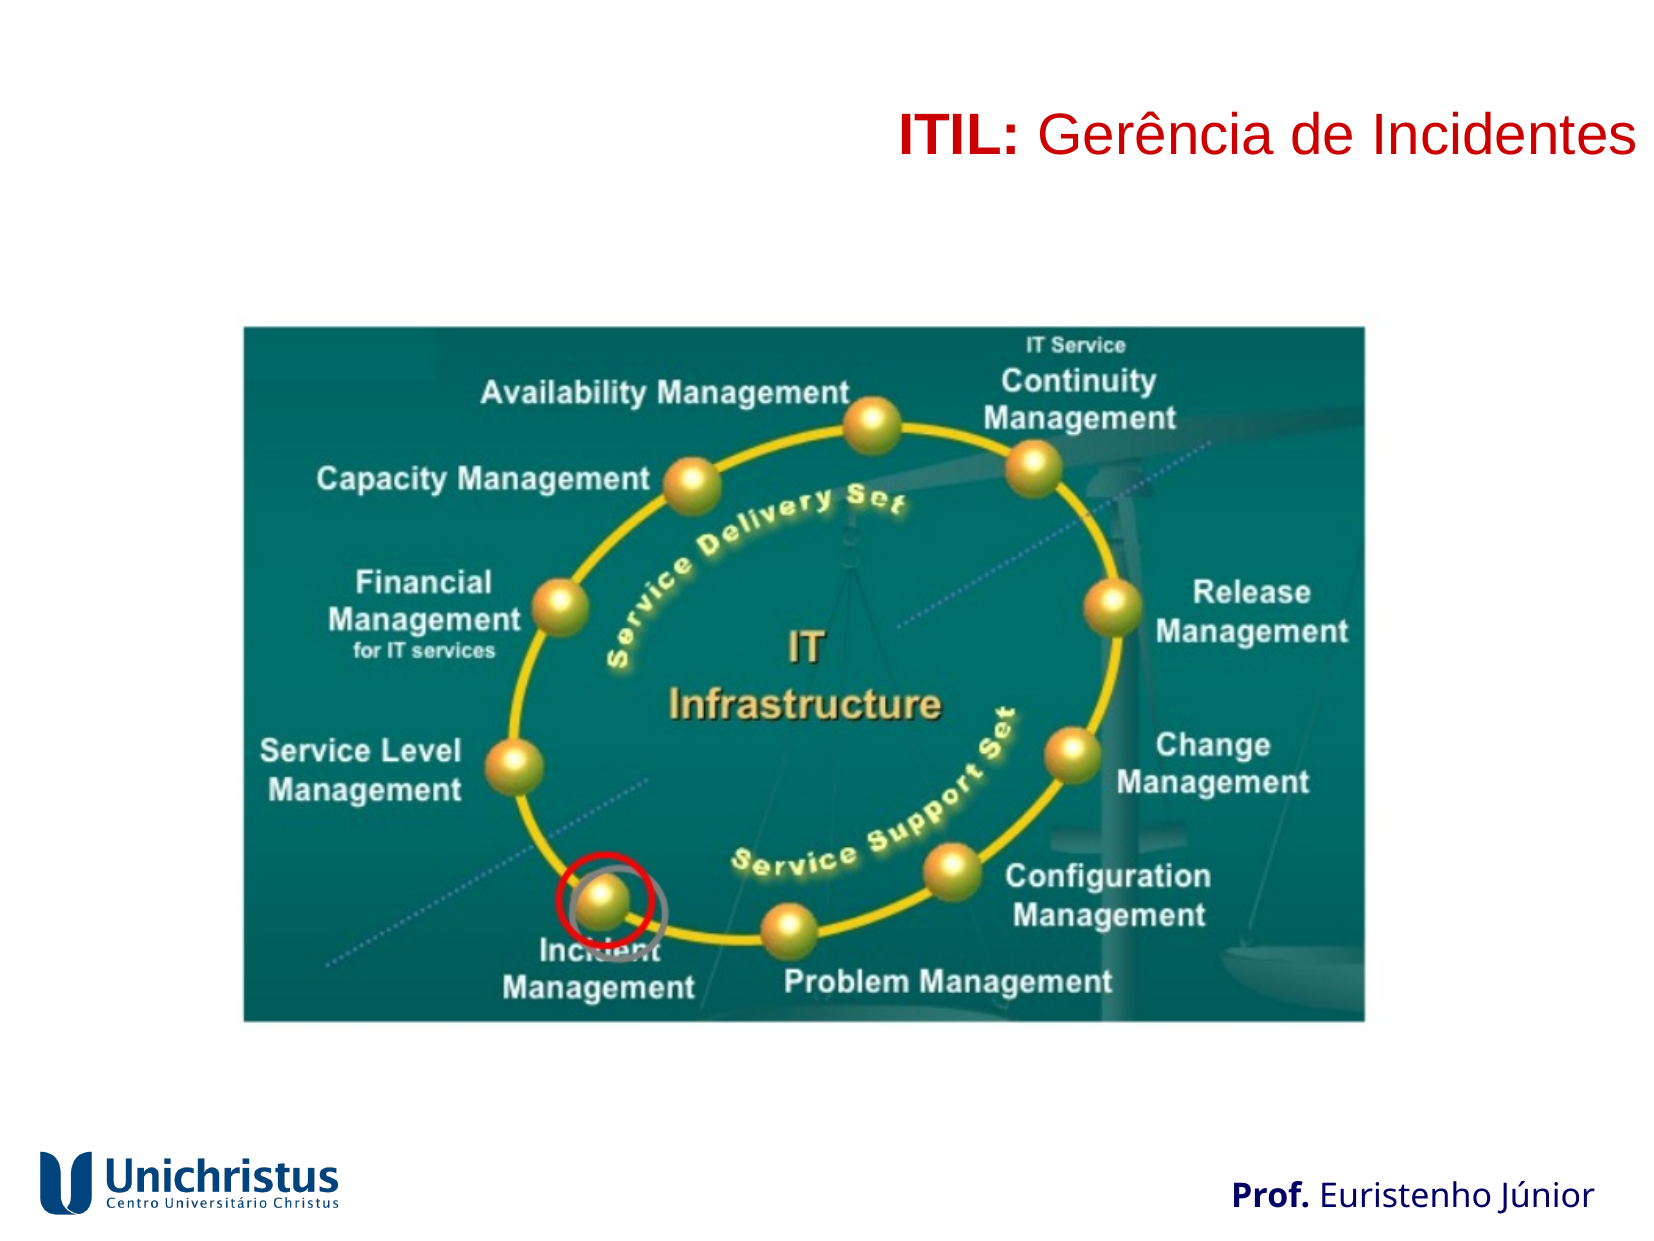

ITIL: Gerência de Incidentes
Prof. Euristenho Júnior